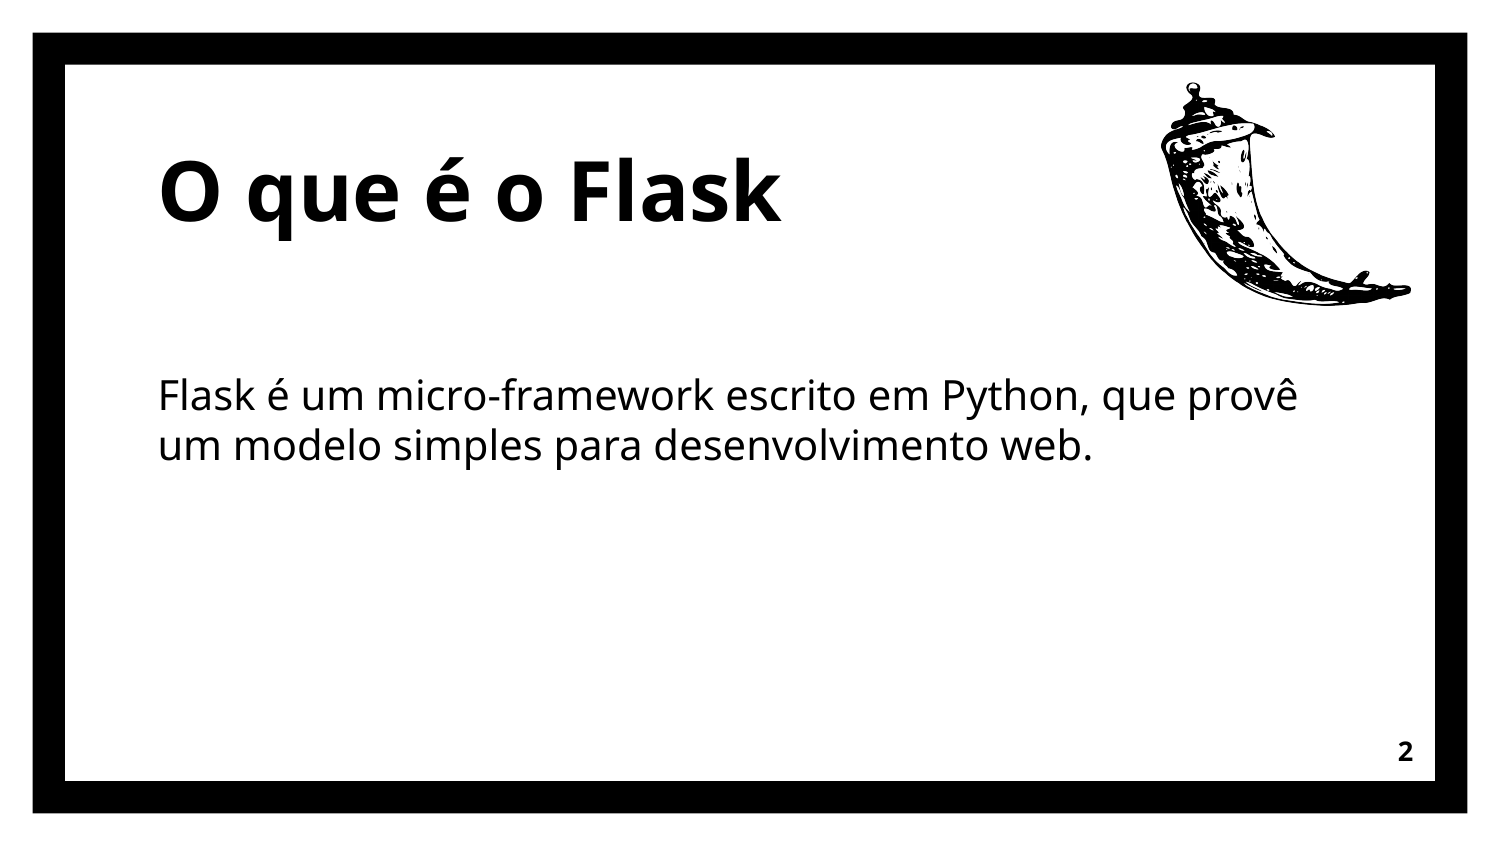

# O que é o Flask
Flask é um micro-framework escrito em Python, que provê um modelo simples para desenvolvimento web.